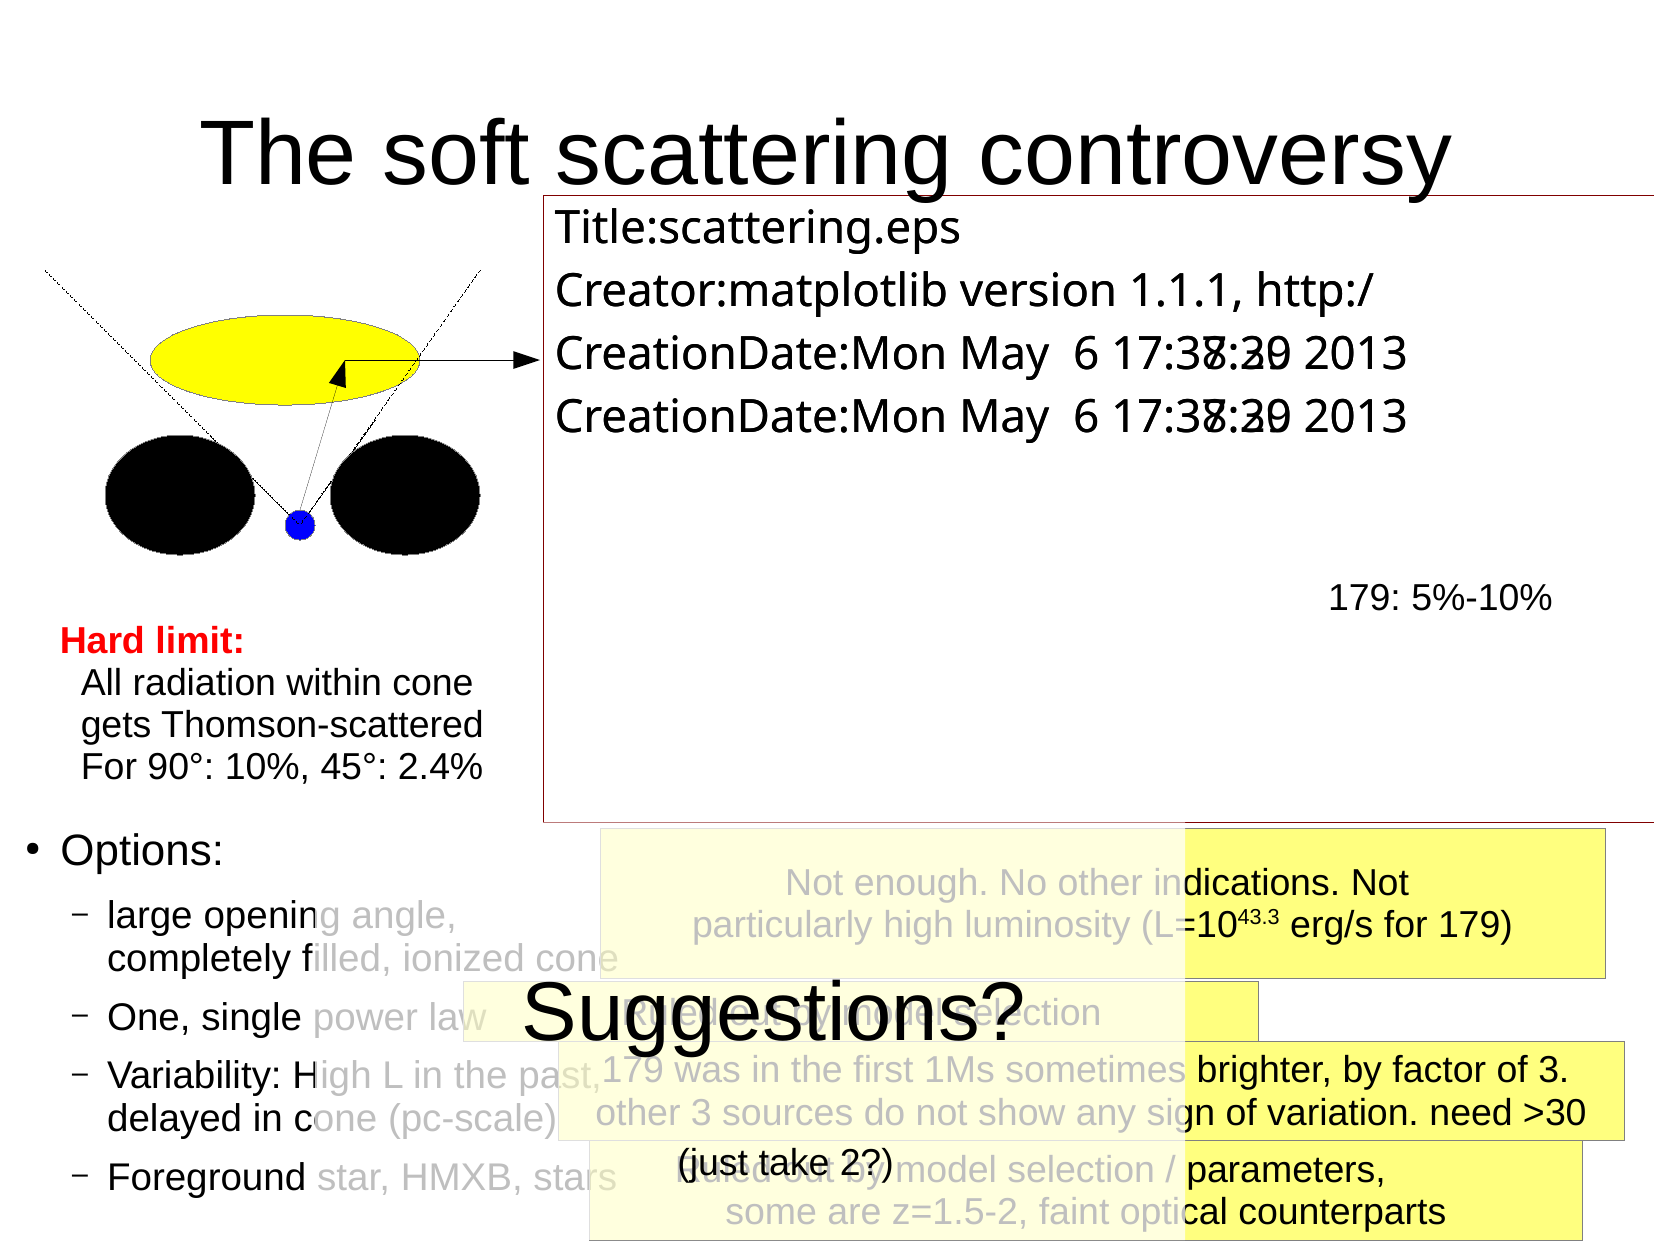

# The soft scattering controversy
179: 5%-10%
Hard limit:
 All radiation within cone
 gets Thomson-scattered
 For 90°: 10%, 45°: 2.4%
Suggestions?
(just take 2?)
Options:
large opening angle,
completely filled, ionized cone
One, single power law
Variability: High L in the past,
delayed in cone (pc-scale)
Foreground star, HMXB, stars
Not enough. No other indications. Not
particularly high luminosity (L=1043.3 erg/s for 179)
Ruled out by model selection
179 was in the first 1Ms sometimes brighter, by factor of 3.
other 3 sources do not show any sign of variation. need >30
Ruled out by model selection / parameters,
some are z=1.5-2, faint optical counterparts